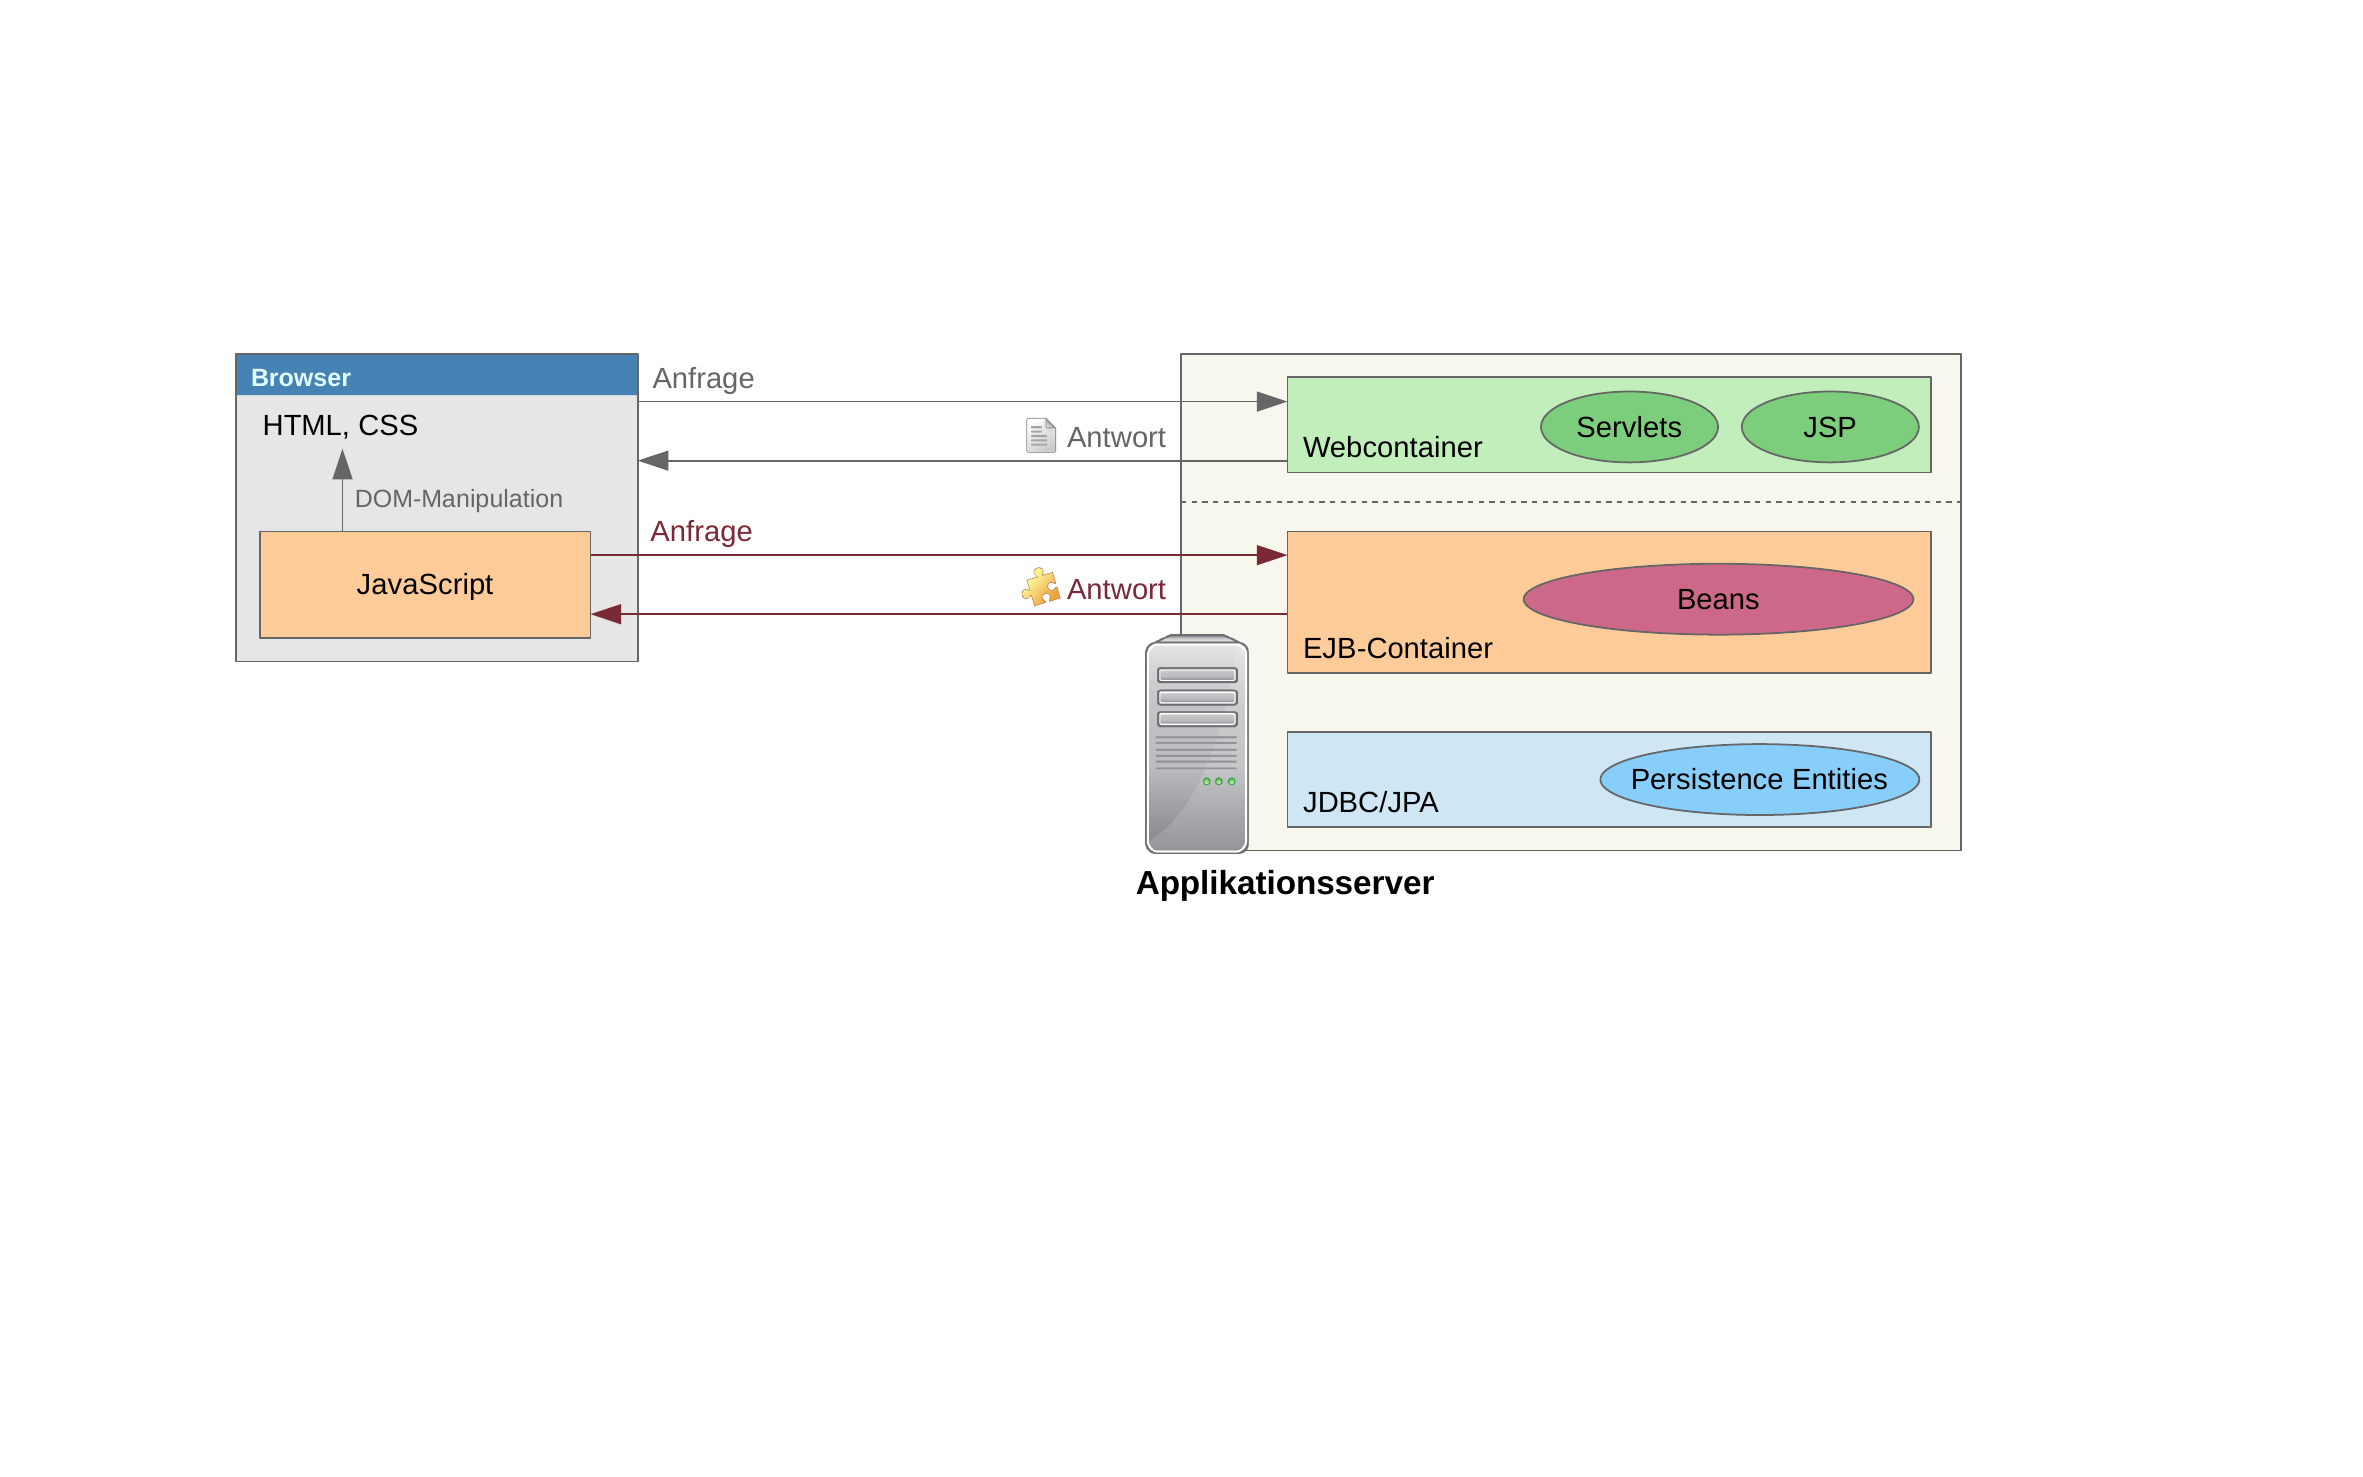

Anfrage
Browser
Webcontainer
Servlets
JSP
HTML, CSS
Antwort
DOM-Manipulation
Anfrage
JavaScript
EJB-Container
Beans
Antwort
JDBC/JPA
Persistence Entities
Applikationsserver